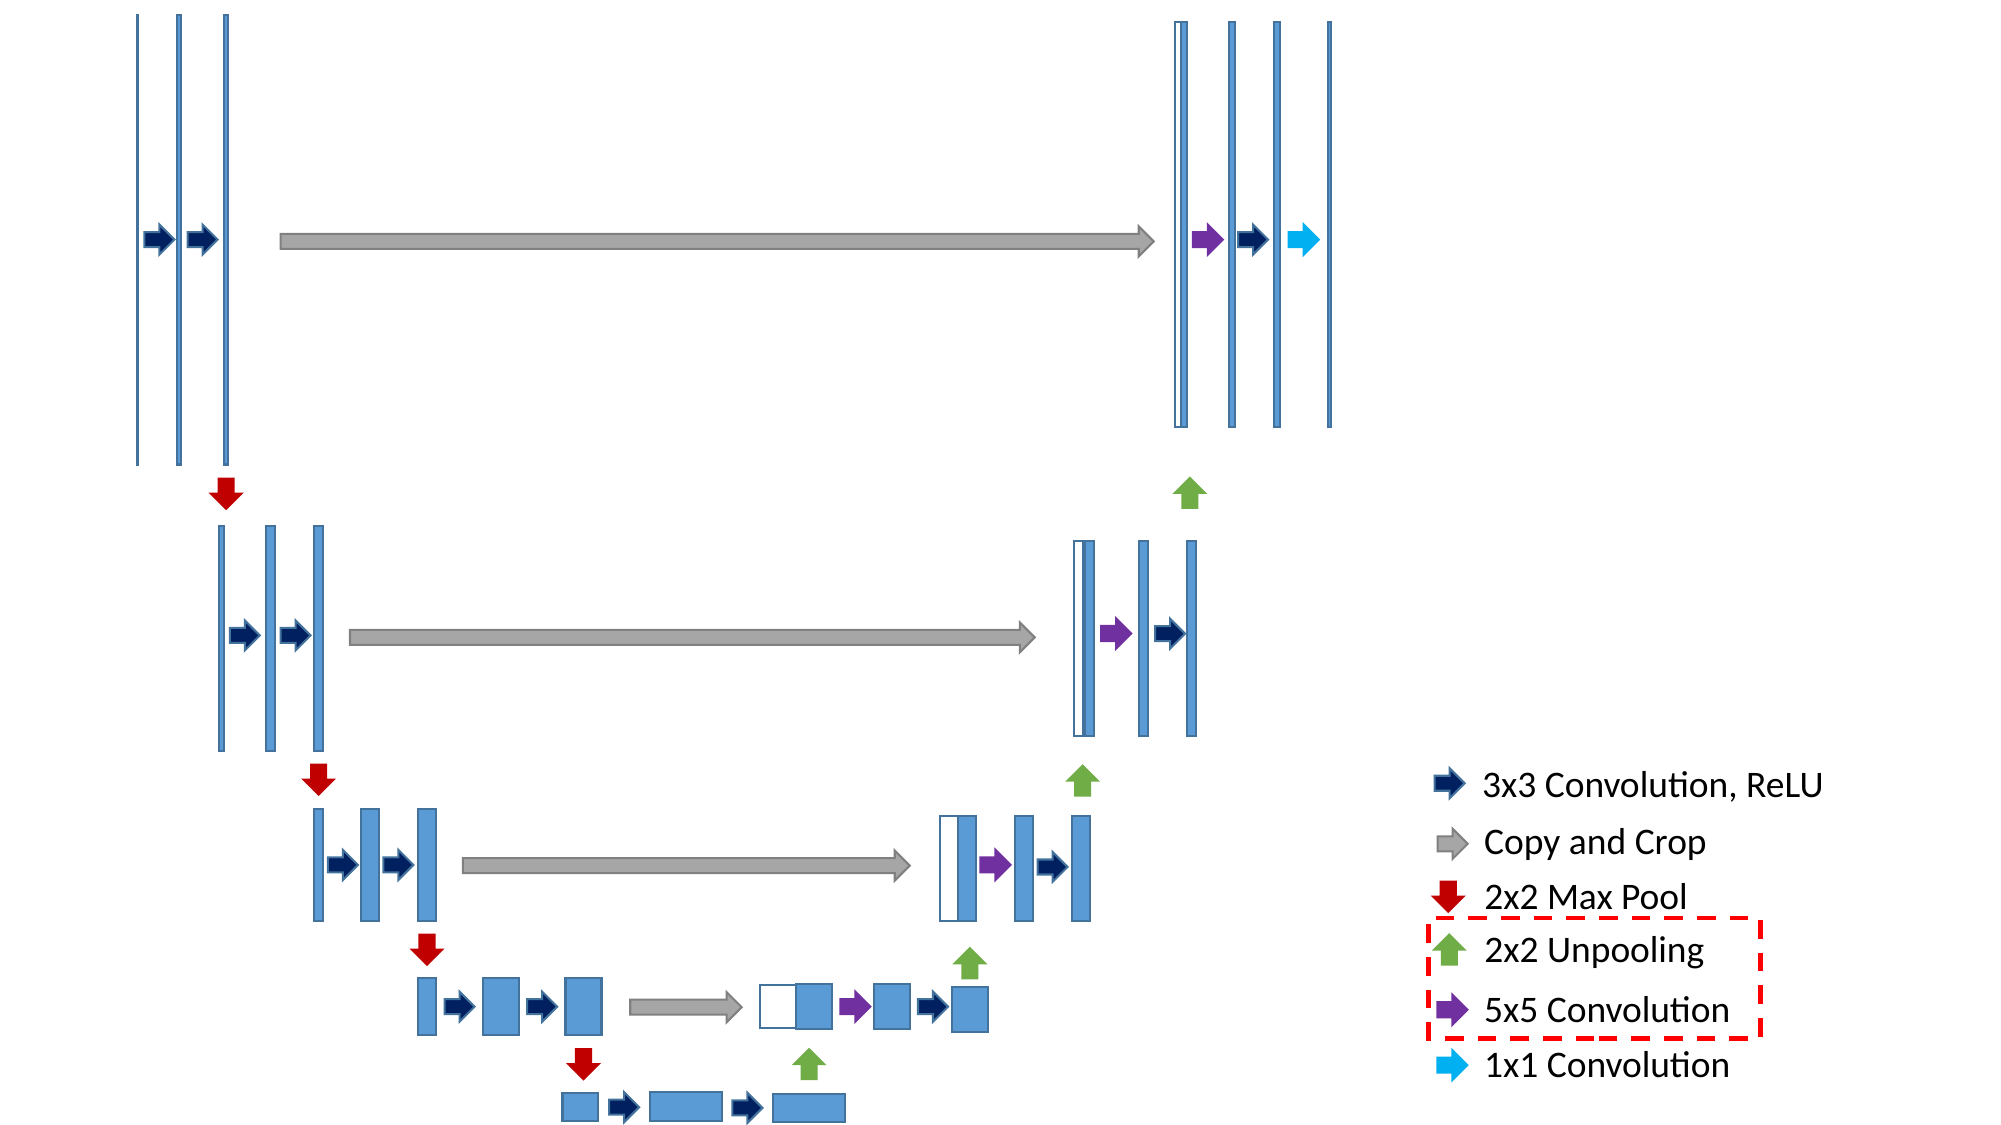

3x3 Convolution, ReLU
Copy and Crop
2x2 Max Pool
2x2 Unpooling
5x5 Convolution
1x1 Convolution